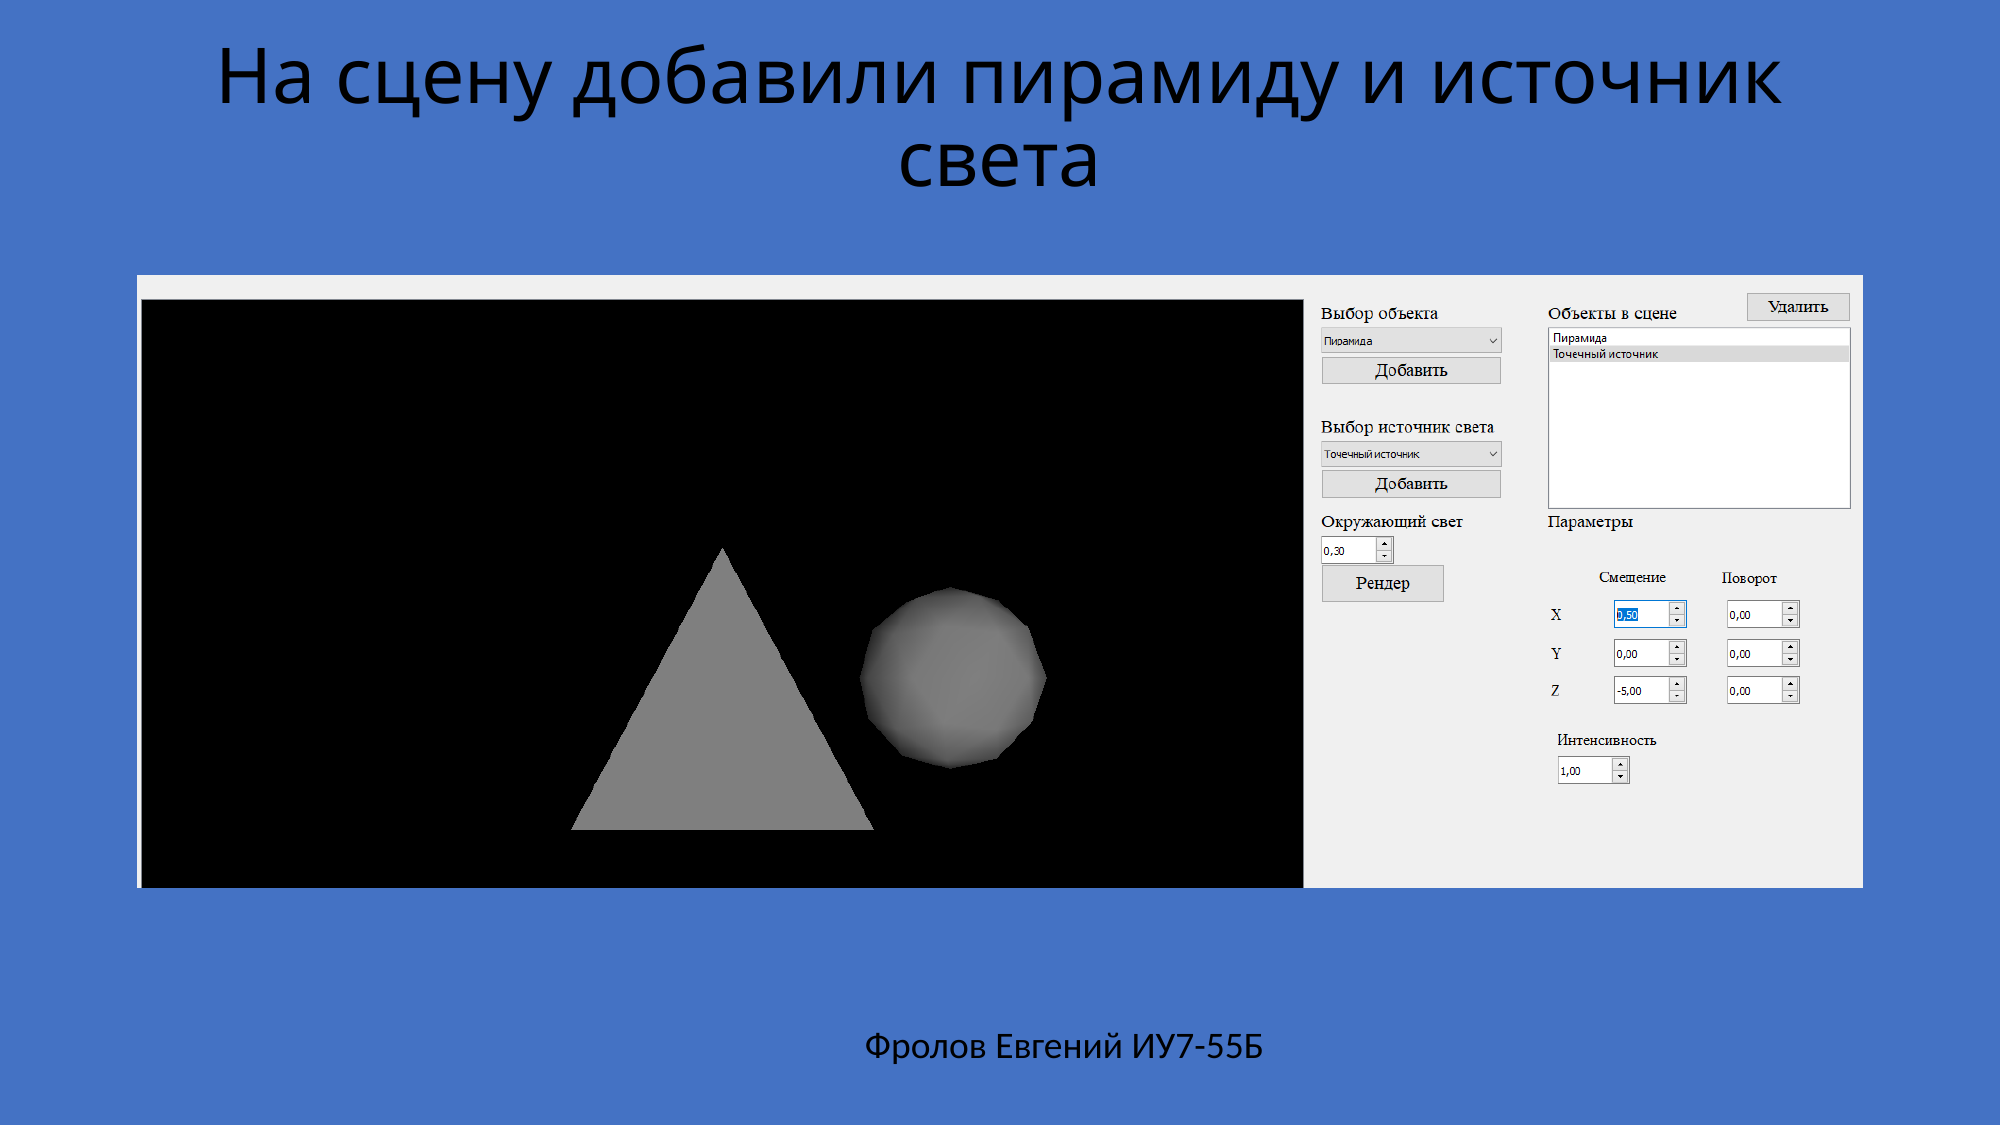

# На сцену добавили пирамиду и источник света
                                                                                                    Фролов Евгений ИУ7-55Б